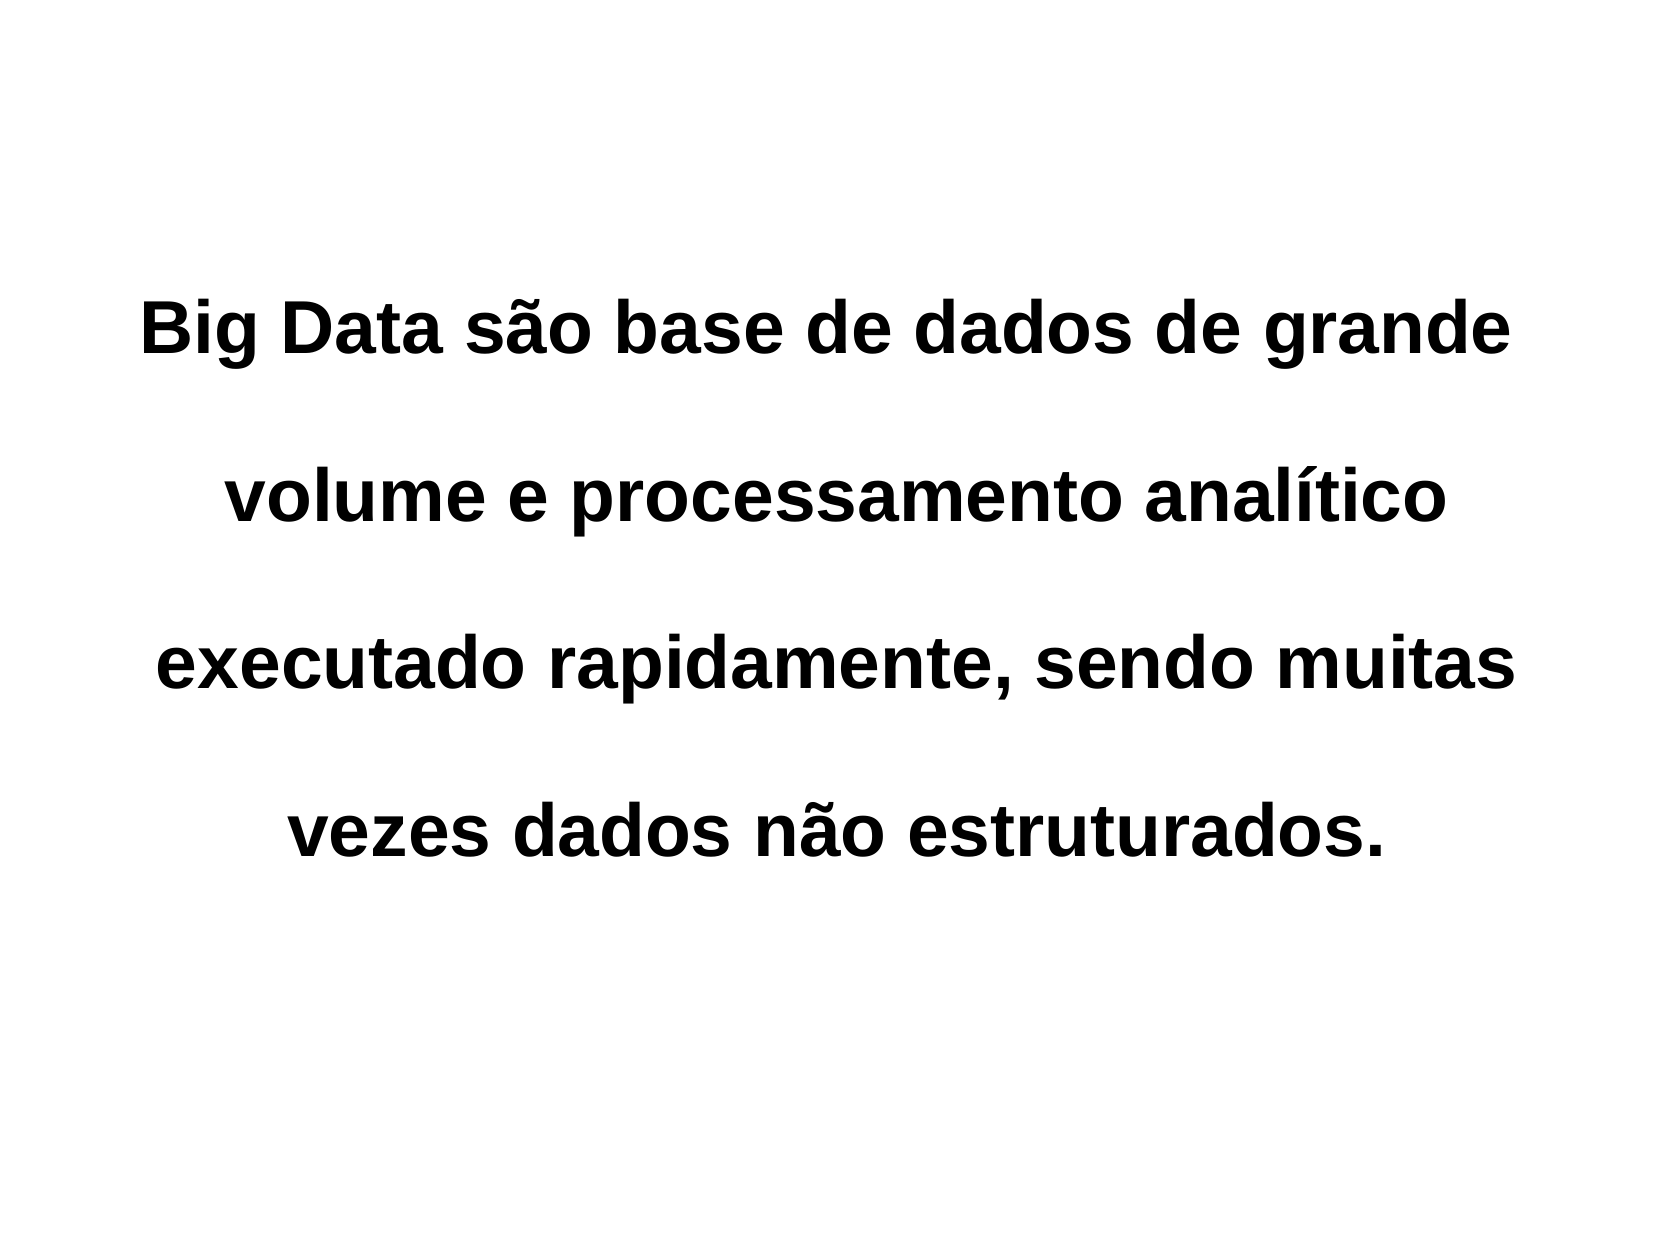

# Big Data são base de dados de grande
 volume e processamento analítico
 executado rapidamente, sendo muitas
 vezes dados não estruturados.